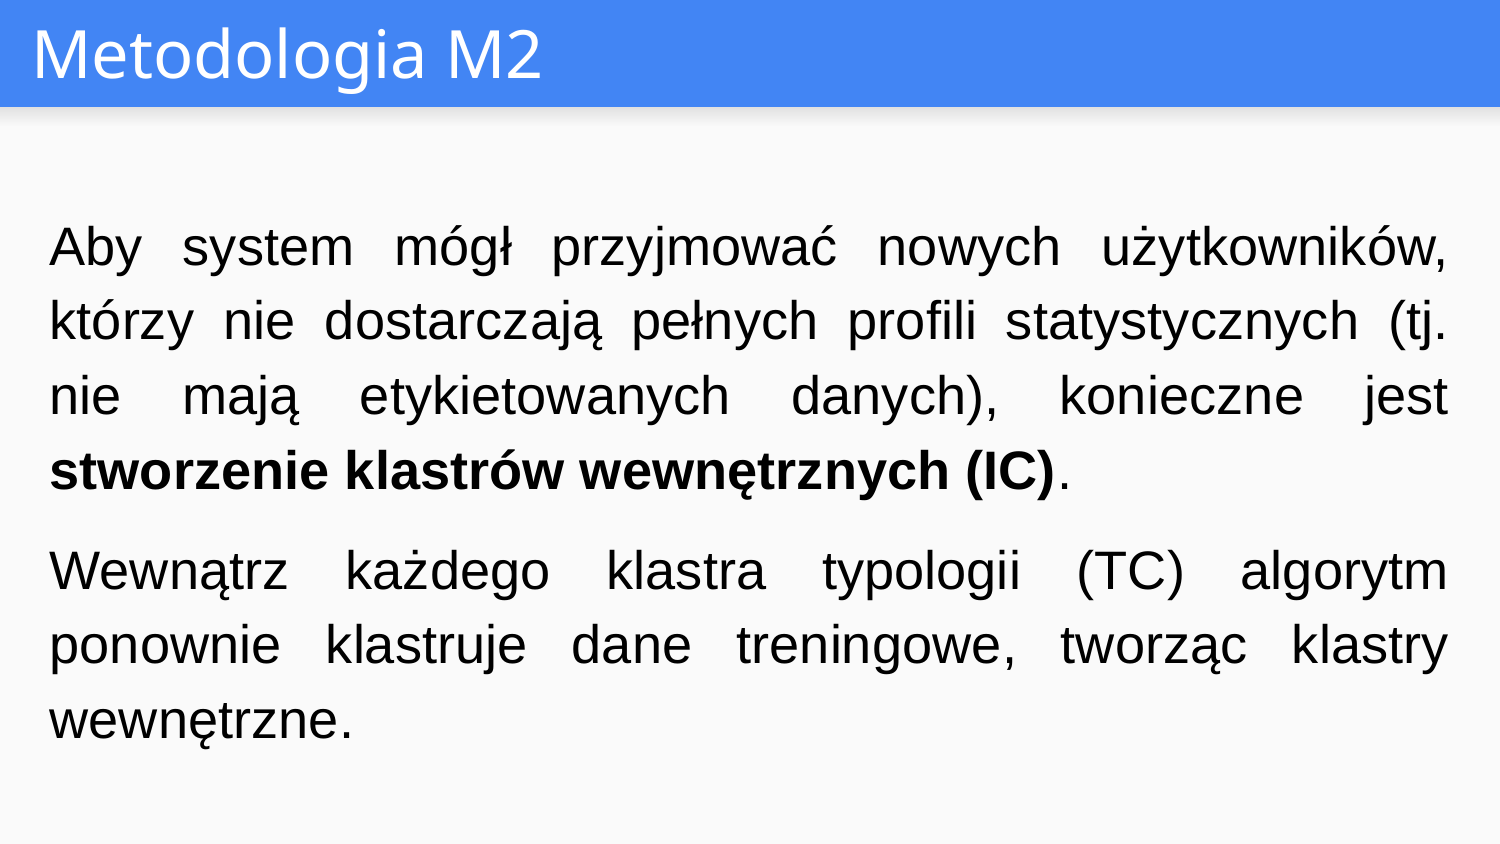

# Metodologia M2
Aby system mógł przyjmować nowych użytkowników, którzy nie dostarczają pełnych profili statystycznych (tj. nie mają etykietowanych danych), konieczne jest stworzenie klastrów wewnętrznych (IC).
Wewnątrz każdego klastra typologii (TC) algorytm ponownie klastruje dane treningowe, tworząc klastry wewnętrzne.